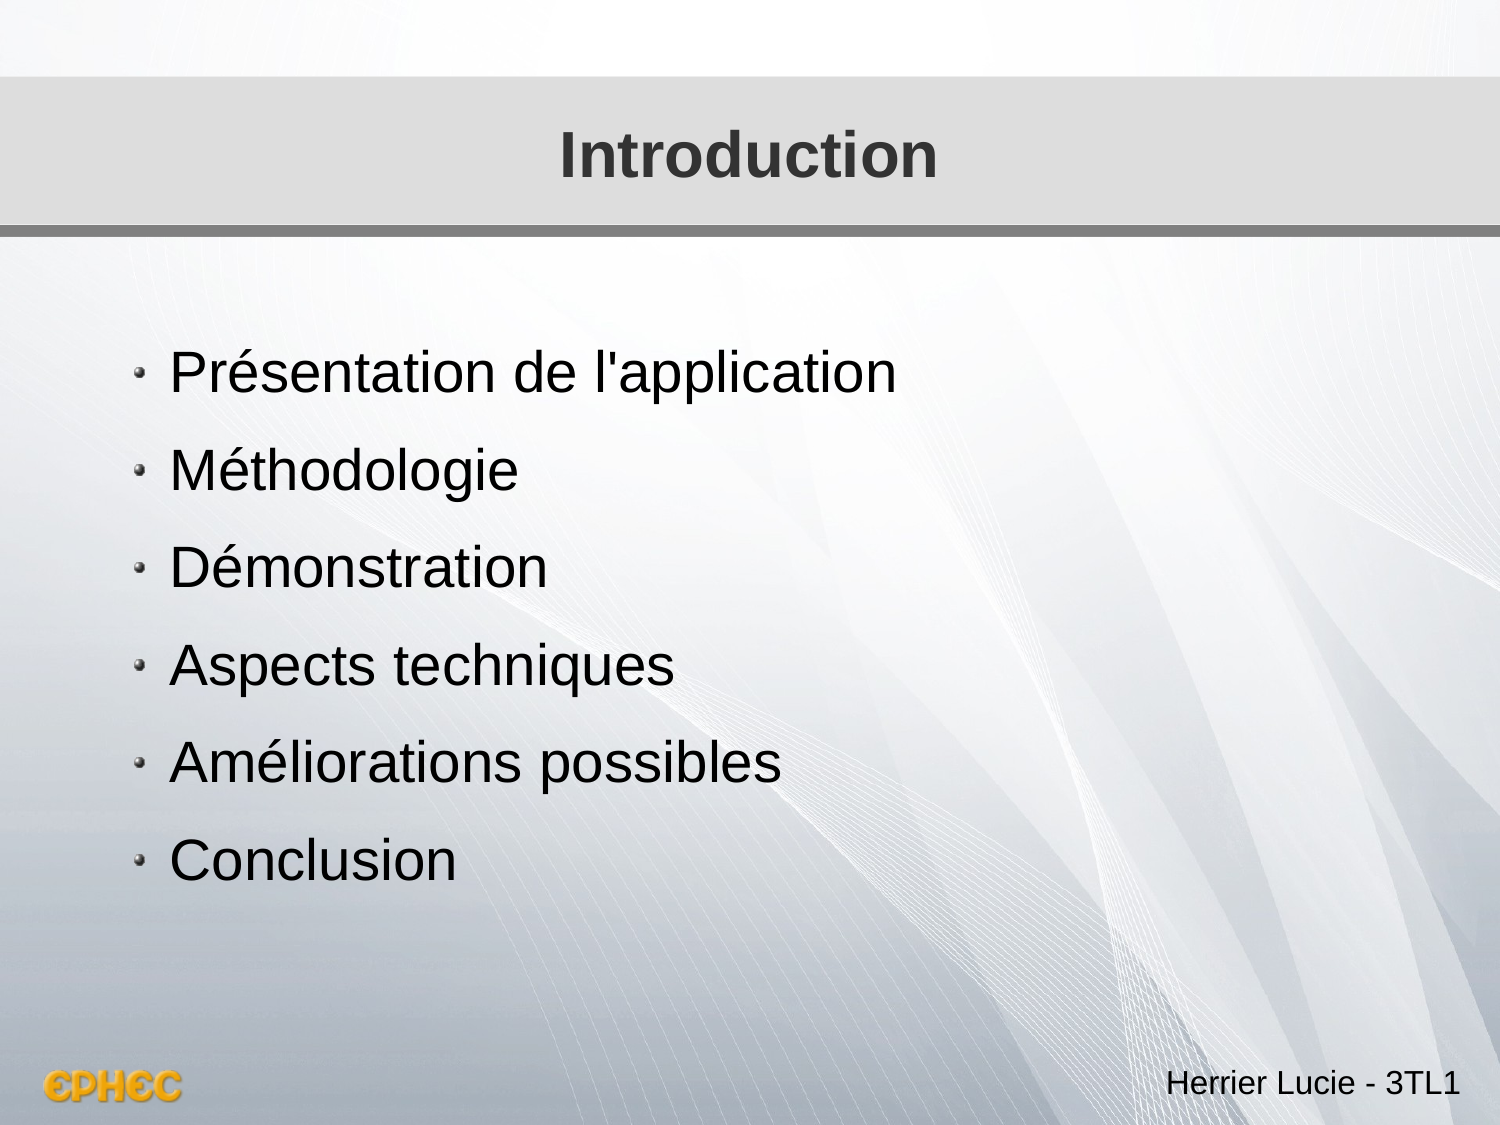

# Introduction
Présentation de l'application
Méthodologie
Démonstration
Aspects techniques
Améliorations possibles
Conclusion
Herrier Lucie - 3TL1